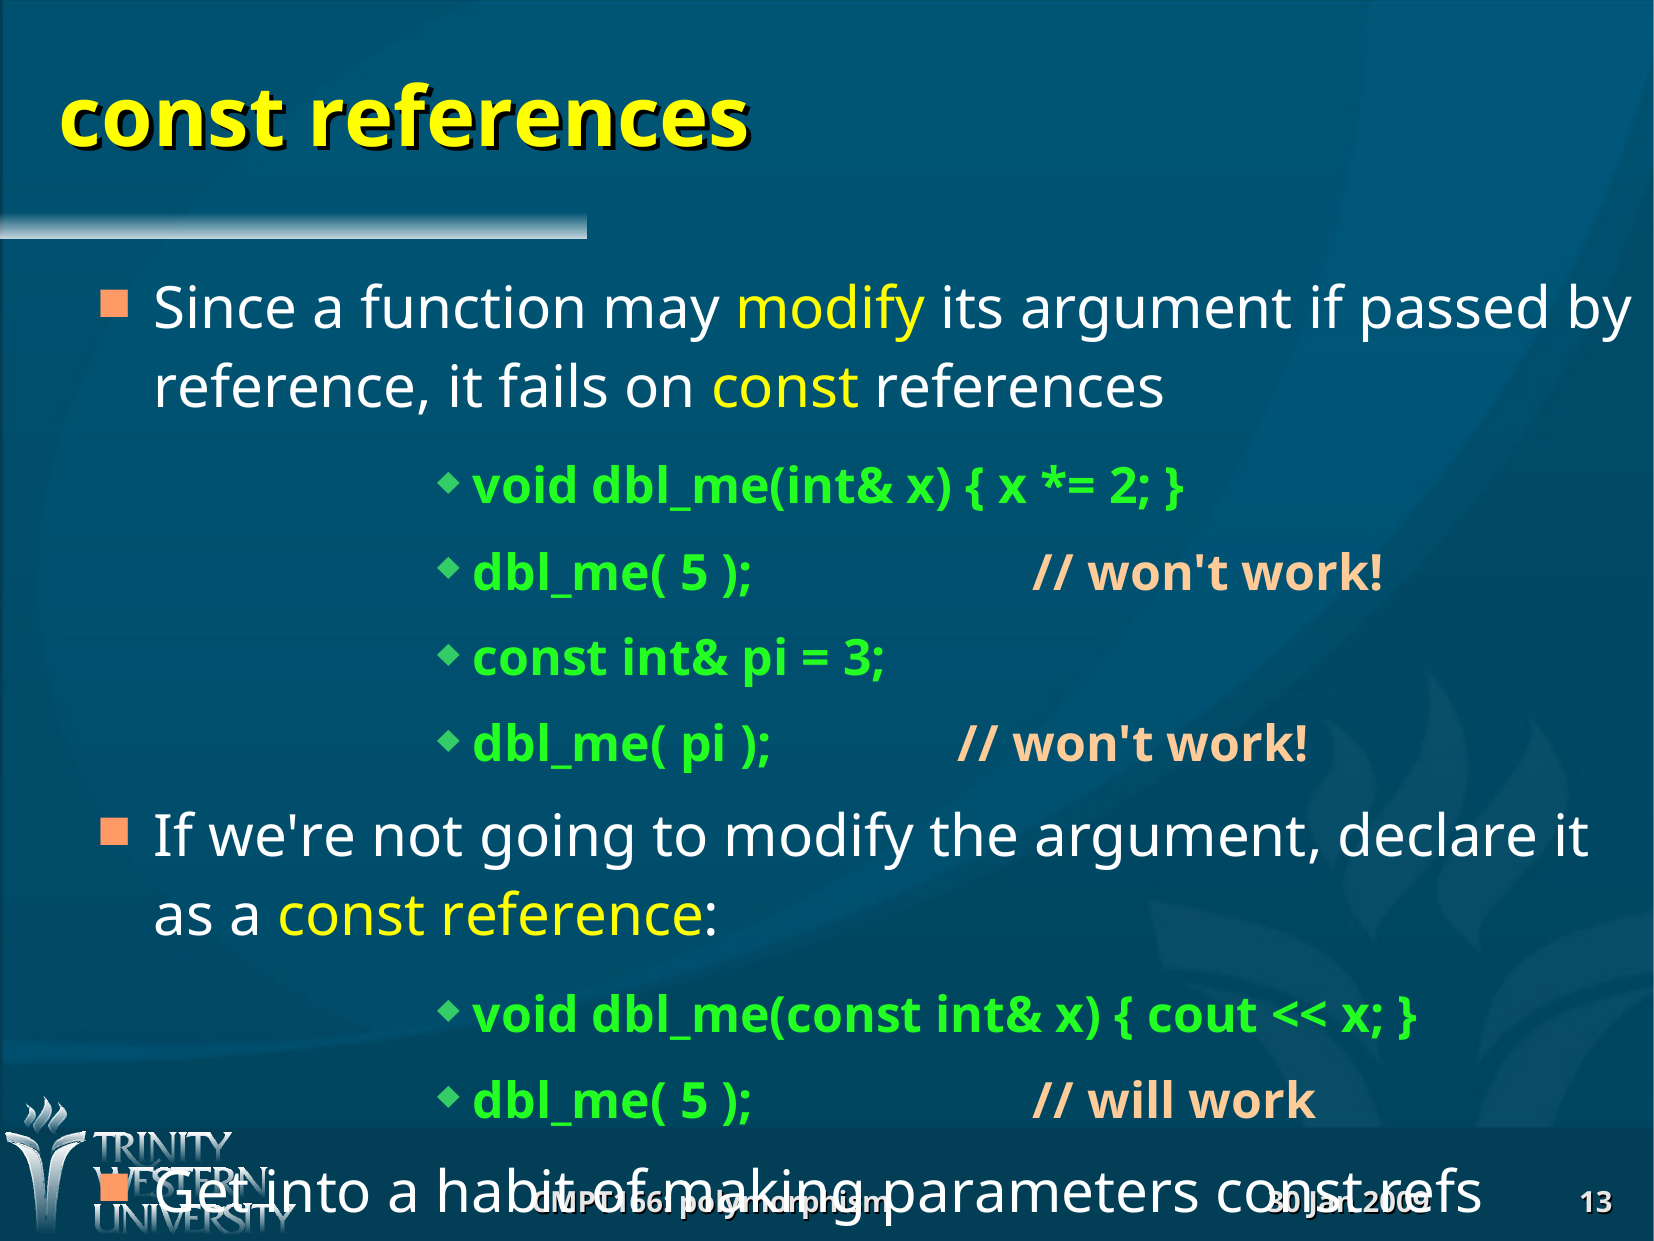

# const references
Since a function may modify its argument if passed by reference, it fails on const references
void dbl_me(int& x) { x *= 2; }
dbl_me( 5 );				// won't work!
const int& pi = 3;
dbl_me( pi );			// won't work!
If we're not going to modify the argument, declare it as a const reference:
void dbl_me(const int& x) { cout << x; }
dbl_me( 5 );				// will work
Get into a habit of making parameters const refs unless you need to modify the argument
CMPT166: polymorphism
30 Jan 2009
13